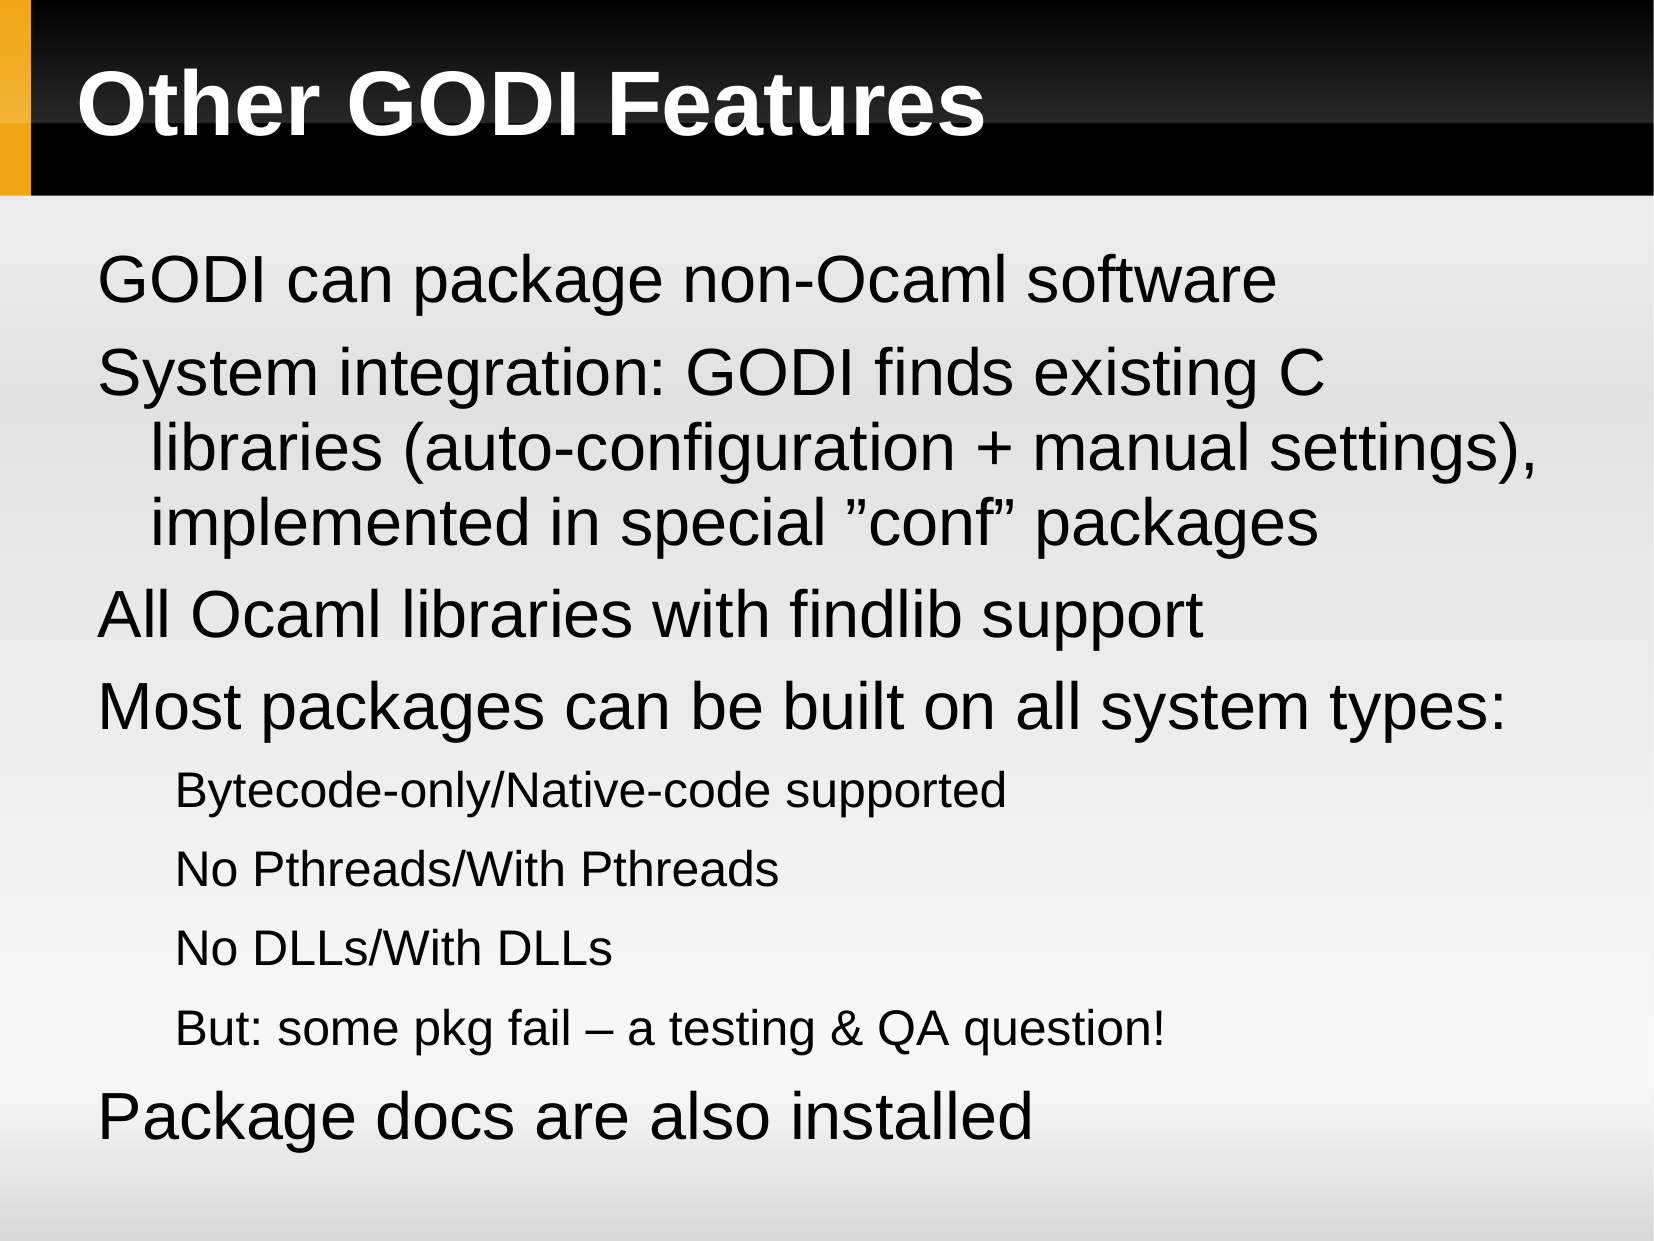

# Other GODI Features
GODI can package non-Ocaml software
System integration: GODI finds existing C libraries (auto-configuration + manual settings),
implemented in special ”conf” packages
All Ocaml libraries with findlib support
Most packages can be built on all system types:
Bytecode-only/Native-code supported
No Pthreads/With Pthreads
No DLLs/With DLLs
But: some pkg fail – a testing & QA question!
Package docs are also installed